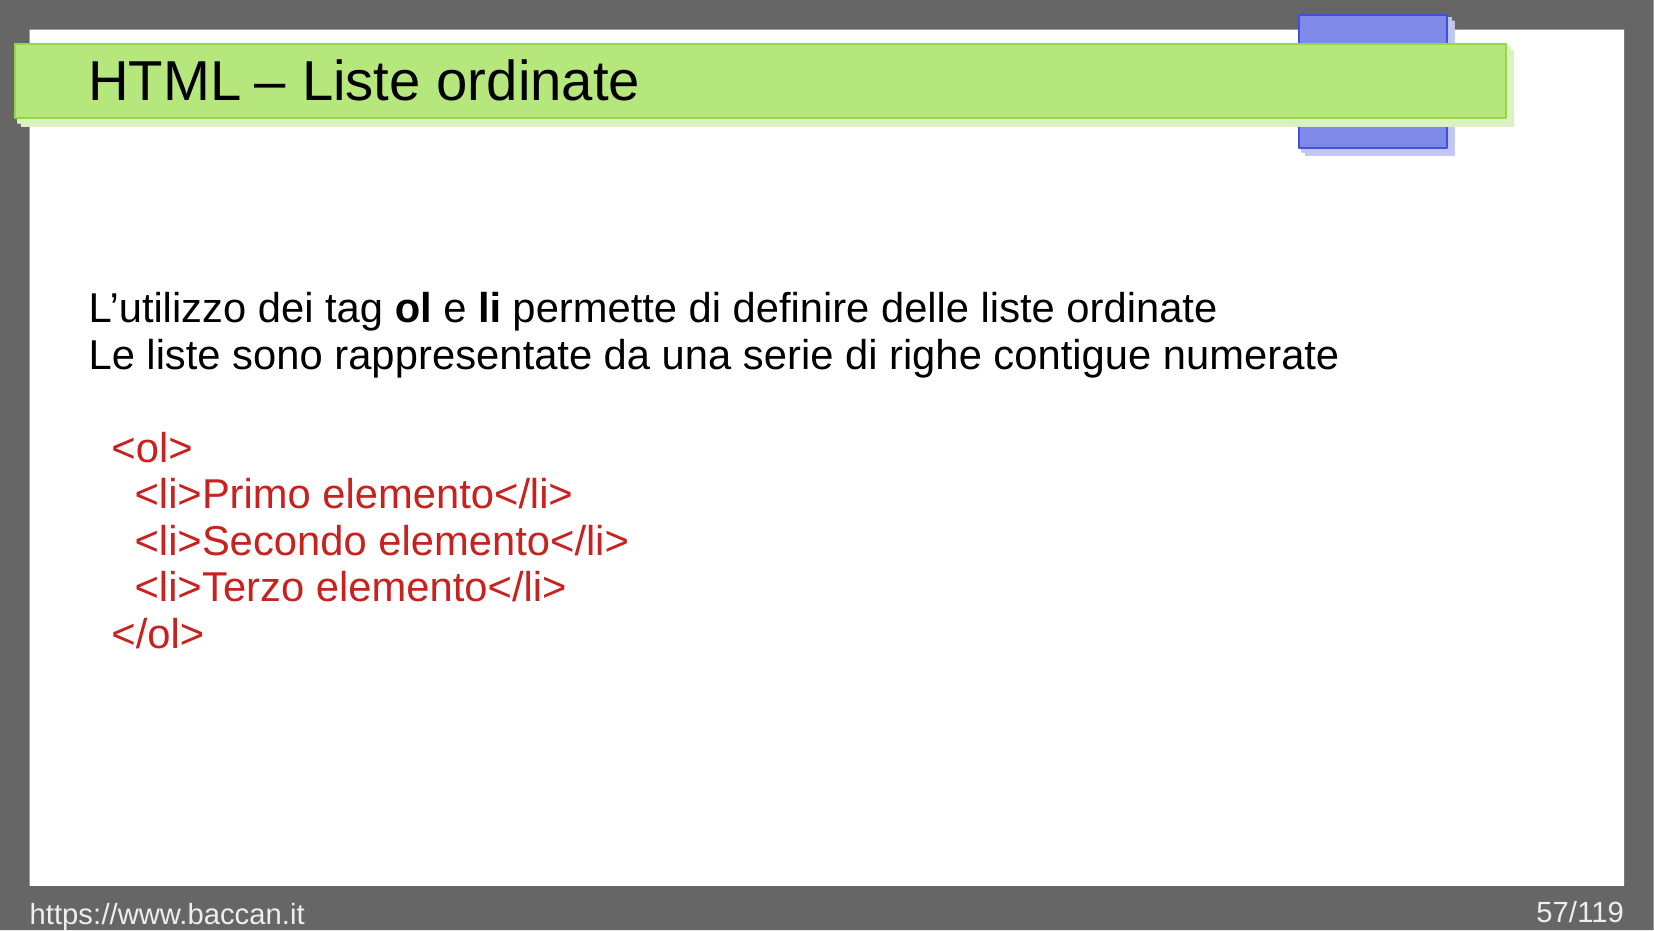

# HTML – Liste ordinate
L’utilizzo dei tag ol e li permette di definire delle liste ordinate
Le liste sono rappresentate da una serie di righe contigue numerate
 <ol>
 <li>Primo elemento</li>
 <li>Secondo elemento</li>
 <li>Terzo elemento</li>
 </ol>
57
https://www.baccan.it